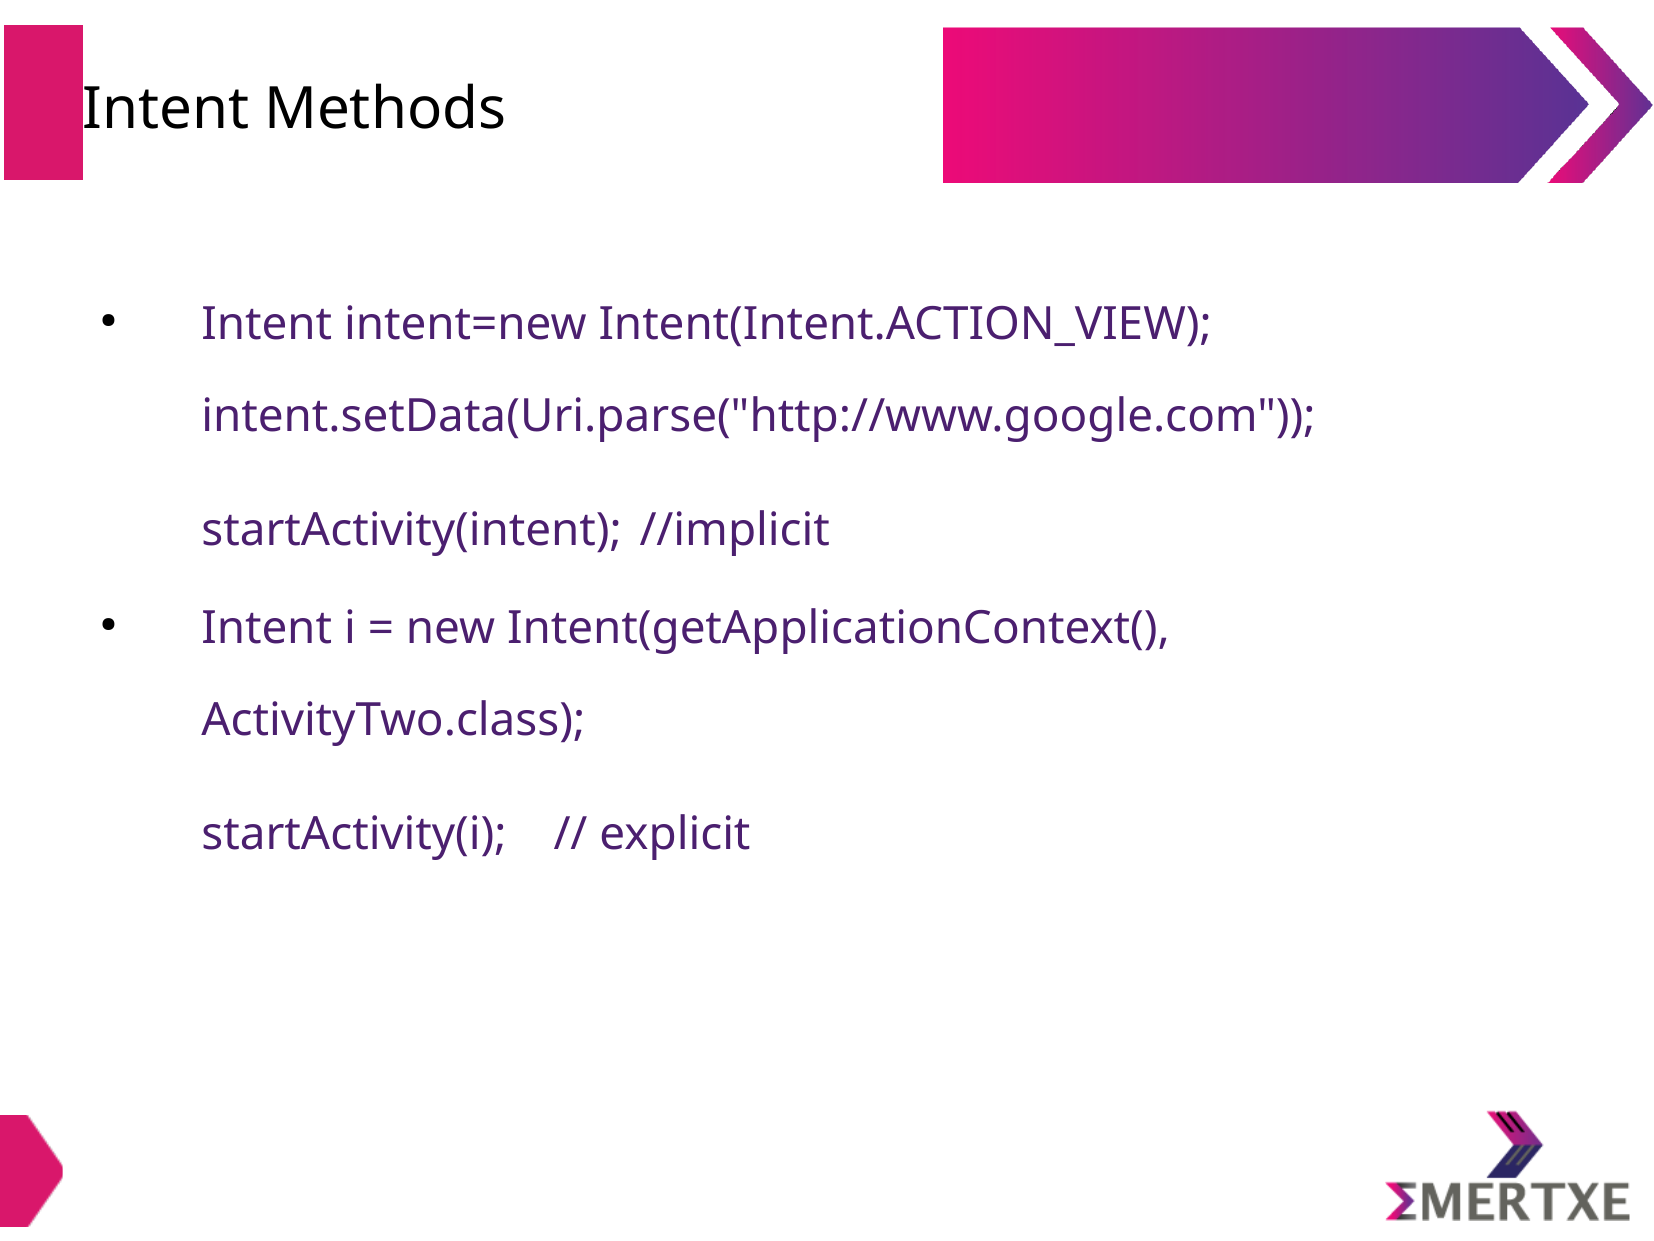

# Intent Methods
 Intent intent=new Intent(Intent.ACTION_VIEW);
 intent.setData(Uri.parse("http://www.google.com"));
 startActivity(intent); //implicit
 Intent i = new Intent(getApplicationContext(),
 ActivityTwo.class);
 startActivity(i); // explicit